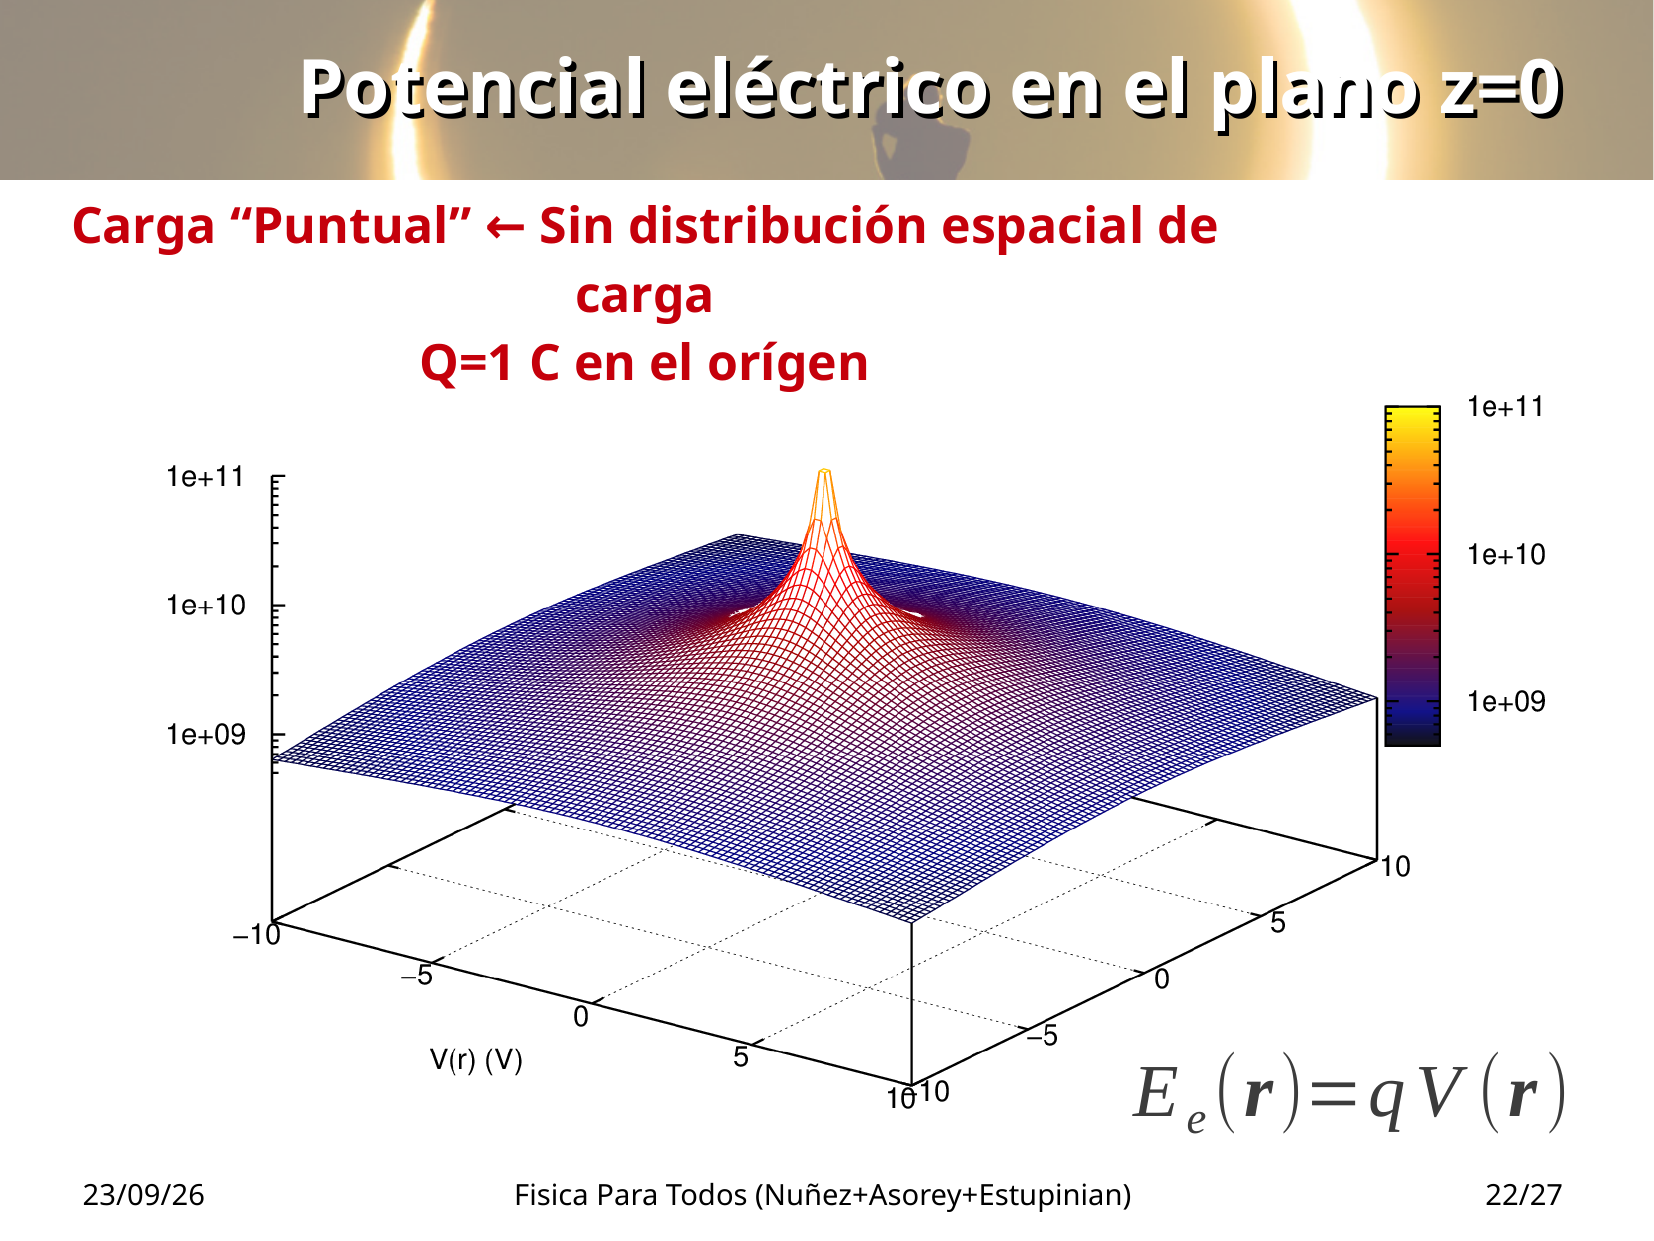

# Potencial eléctrico en el plano z=0
Carga “Puntual” ← Sin distribución espacial de carga
Q=1 C en el orígen
Fisica Para Todos (Nuñez+Asorey+Estupinian)
22